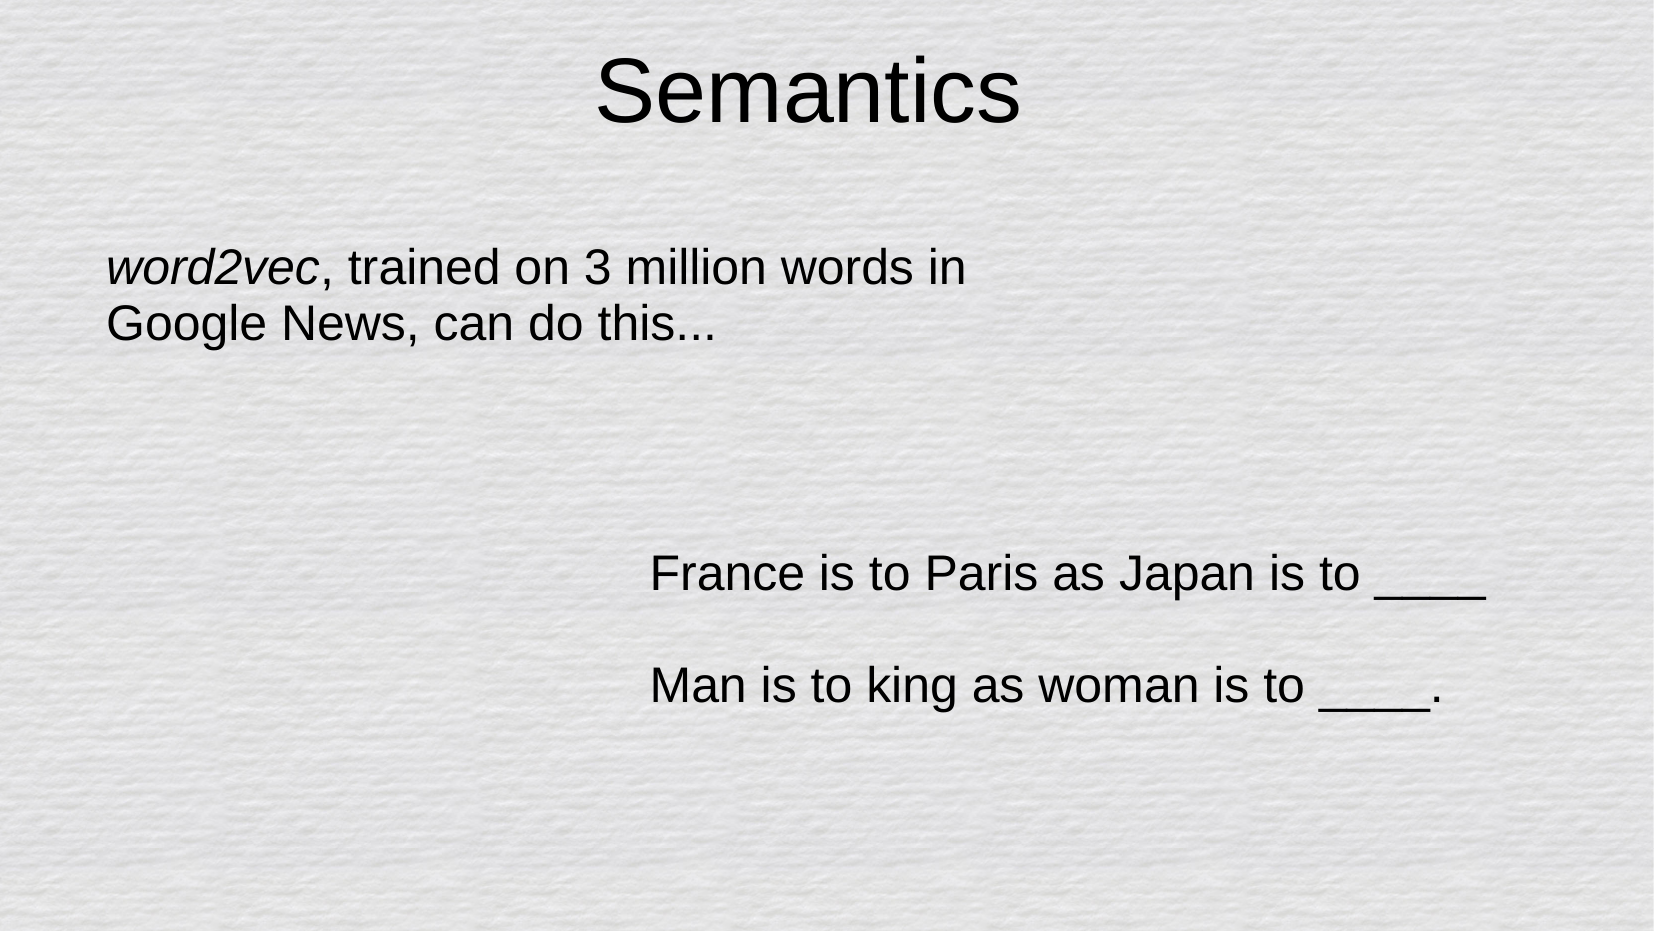

# Semantics
word2vec, trained on 3 million words in Google News, can do this...
France is to Paris as Japan is to ____
Man is to king as woman is to ____.